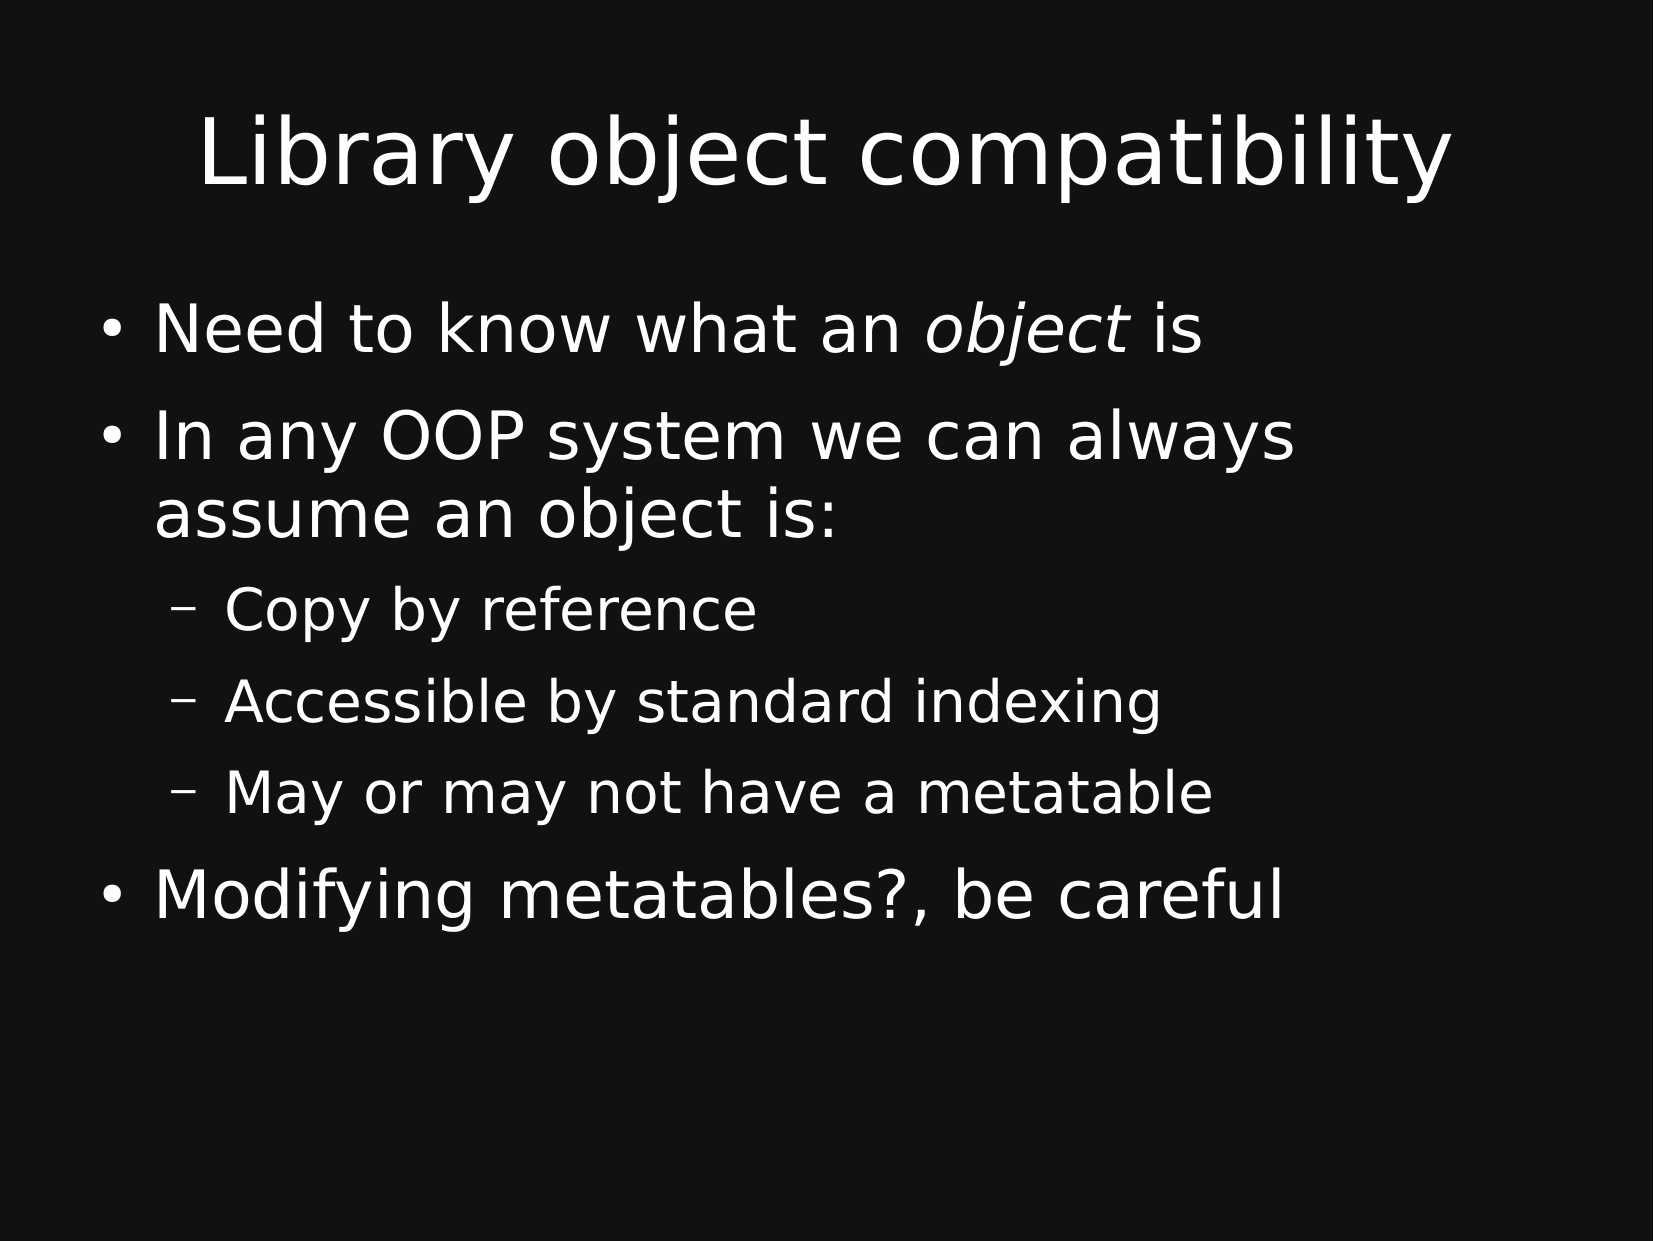

# Library object compatibility
Need to know what an object is
In any OOP system we can always assume an object is:
Copy by reference
Accessible by standard indexing
May or may not have a metatable
Modifying metatables?, be careful